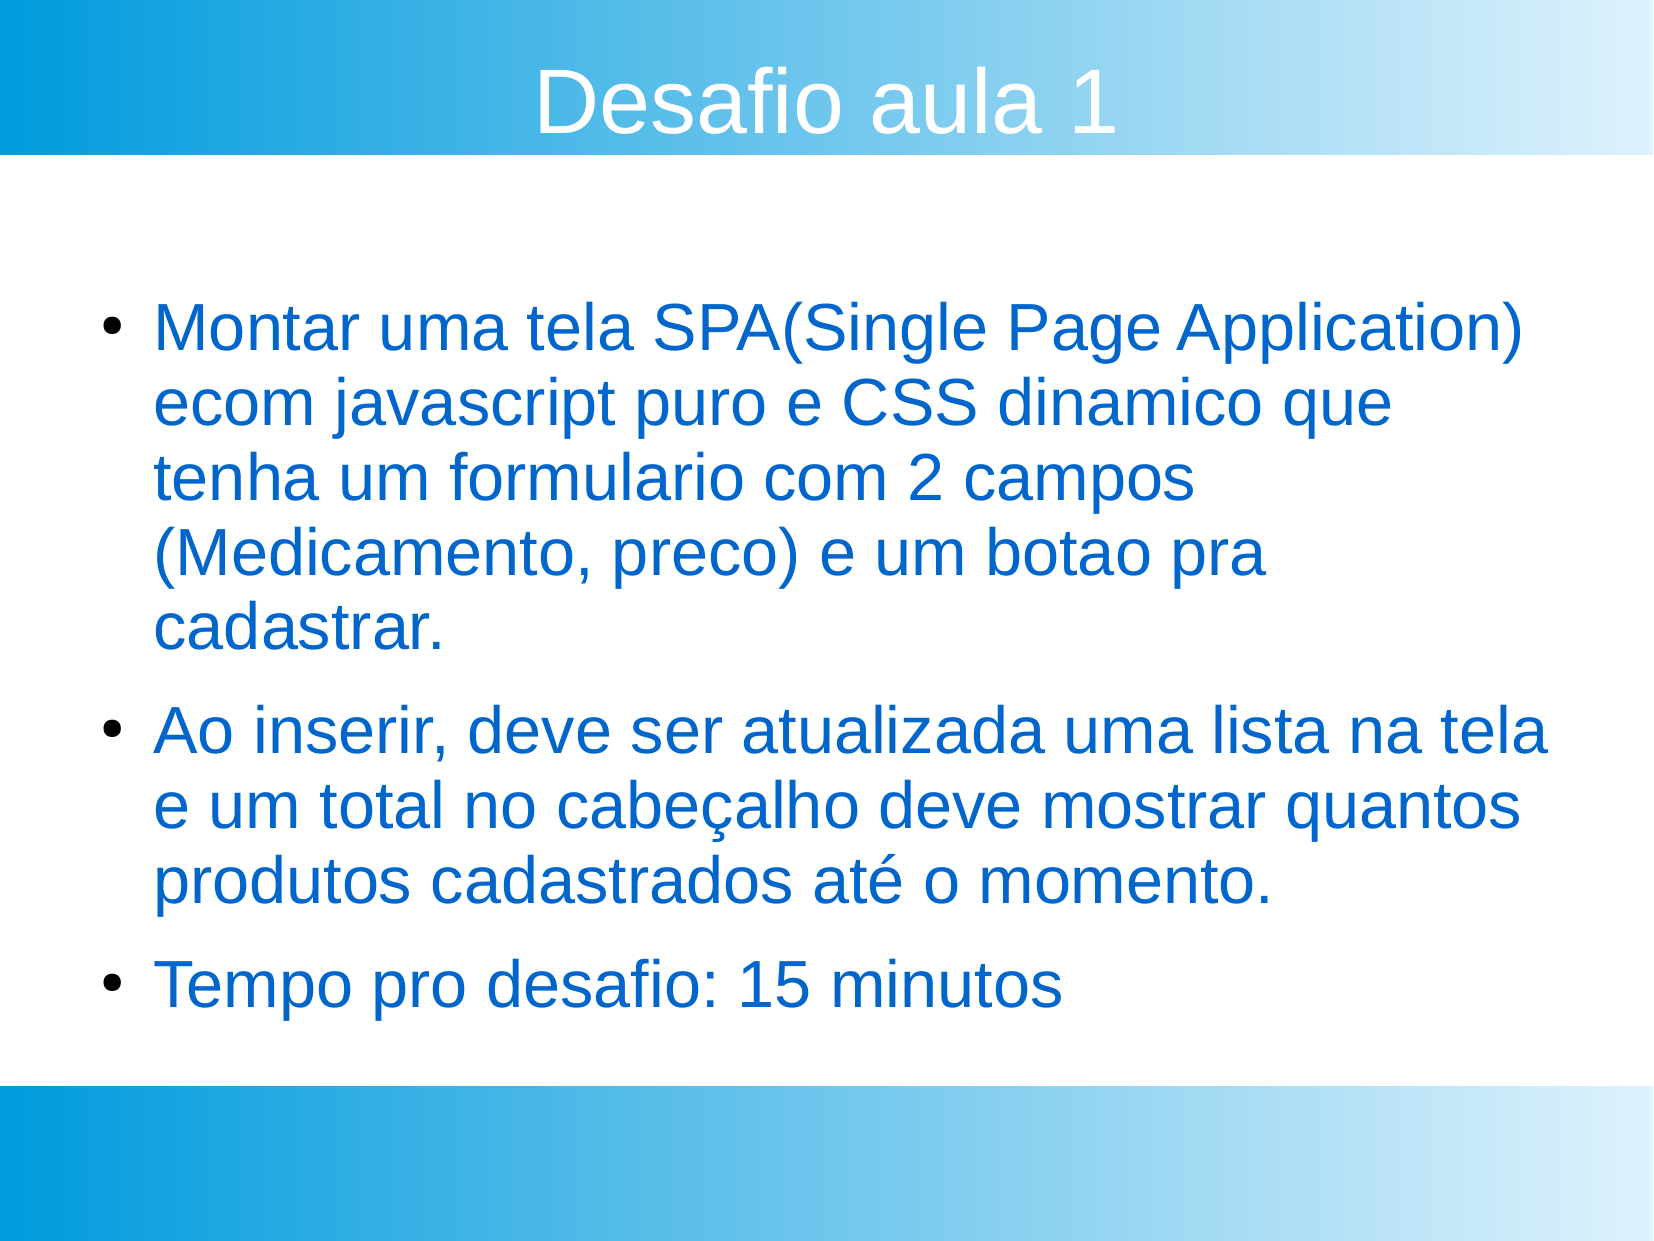

# Desafio aula 1
Montar uma tela SPA(Single Page Application) ecom javascript puro e CSS dinamico que tenha um formulario com 2 campos (Medicamento, preco) e um botao pra cadastrar.
Ao inserir, deve ser atualizada uma lista na tela e um total no cabeçalho deve mostrar quantos produtos cadastrados até o momento.
Tempo pro desafio: 15 minutos